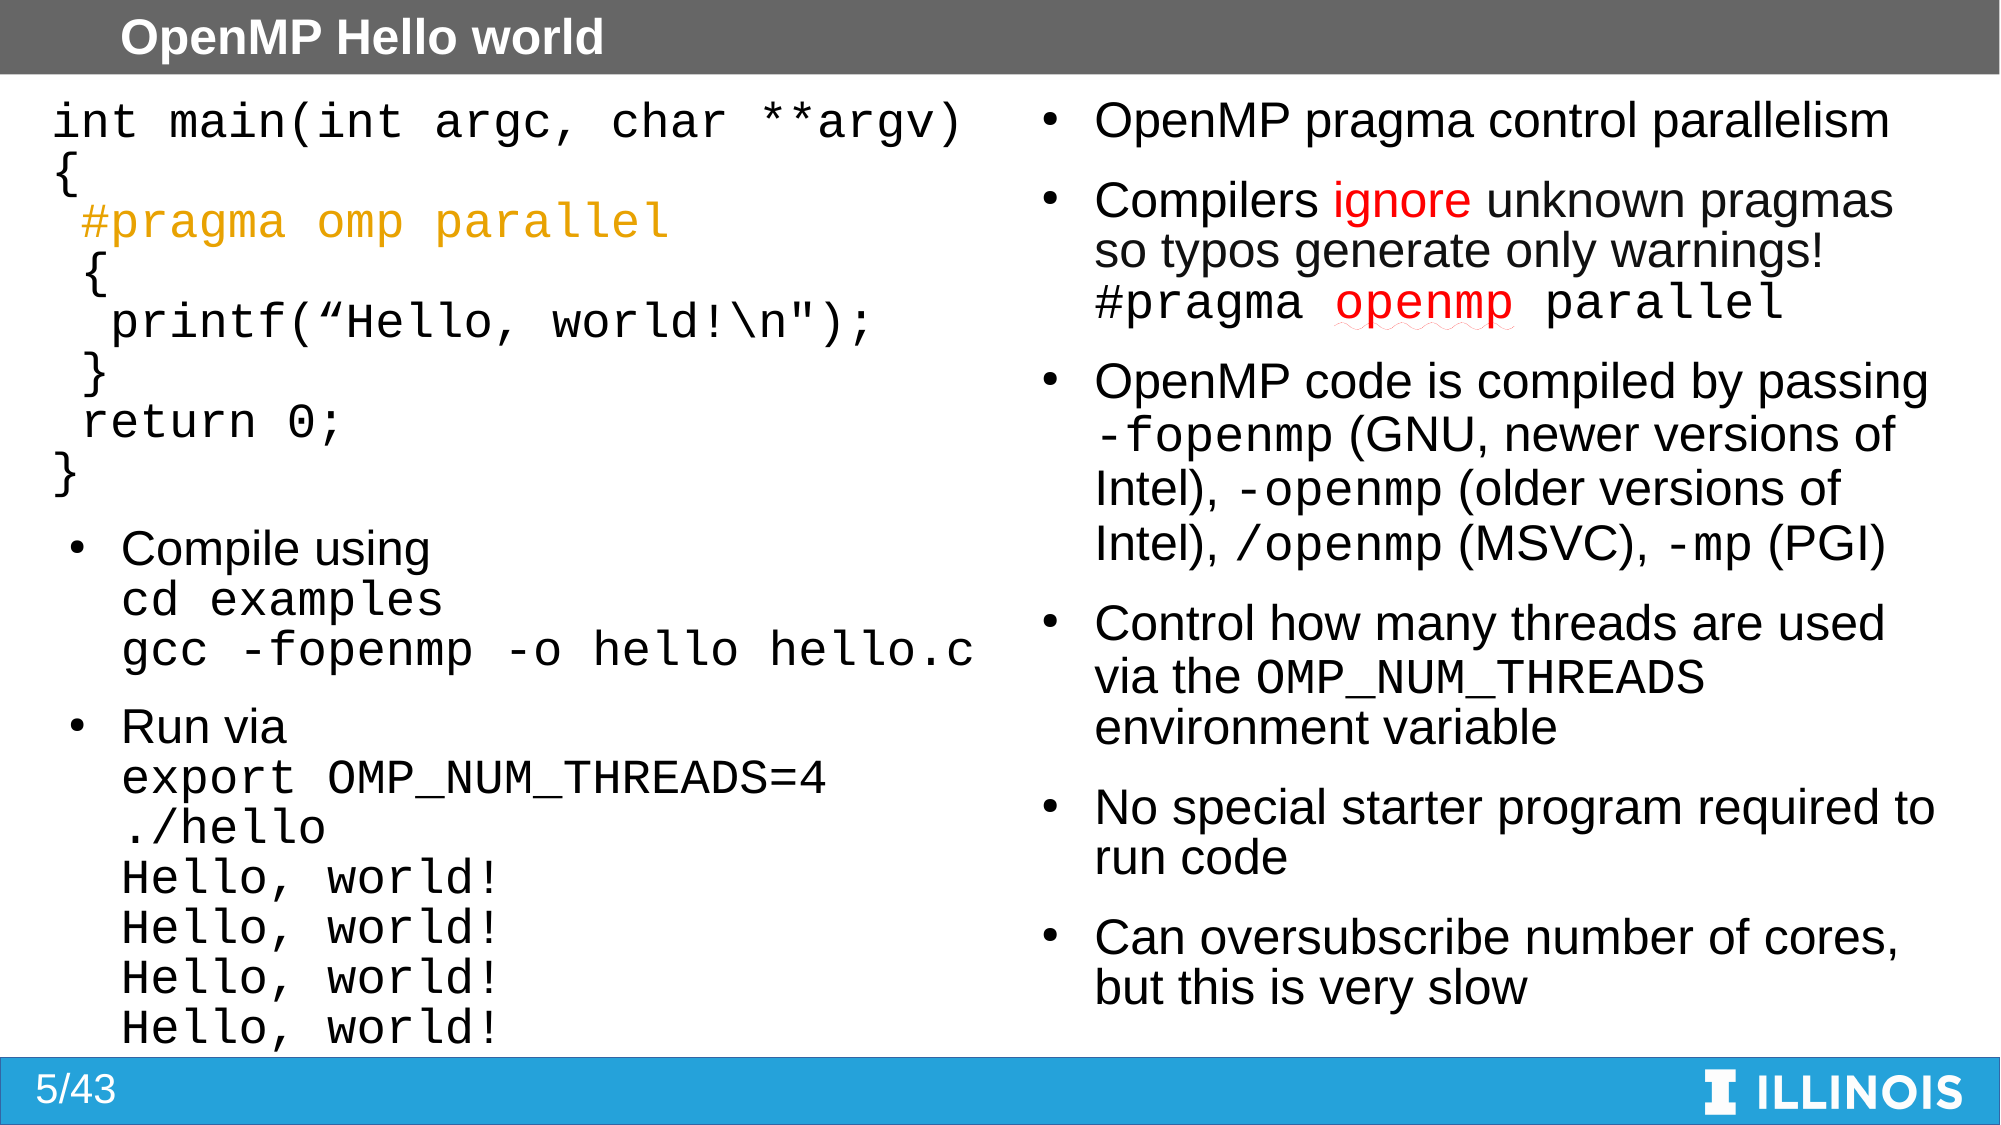

# OpenMP Hello world
int main(int argc, char **argv)
{
 #pragma omp parallel
 {
 printf(“Hello, world!\n");
 }
 return 0;
}
Compile using
cd examples
gcc -fopenmp -o hello hello.c
Run via
export OMP_NUM_THREADS=4
./hello
Hello, world!
Hello, world!
Hello, world!
Hello, world!
OpenMP pragma control parallelism
Compilers ignore unknown pragmas so typos generate only warnings!
#pragma openmp parallel
OpenMP code is compiled by passing -fopenmp (GNU, newer versions of Intel), -openmp (older versions of Intel), /openmp (MSVC), -mp (PGI)
Control how many threads are used via the OMP_NUM_THREADS environment variable
No special starter program required to run code
Can oversubscribe number of cores, but this is very slow